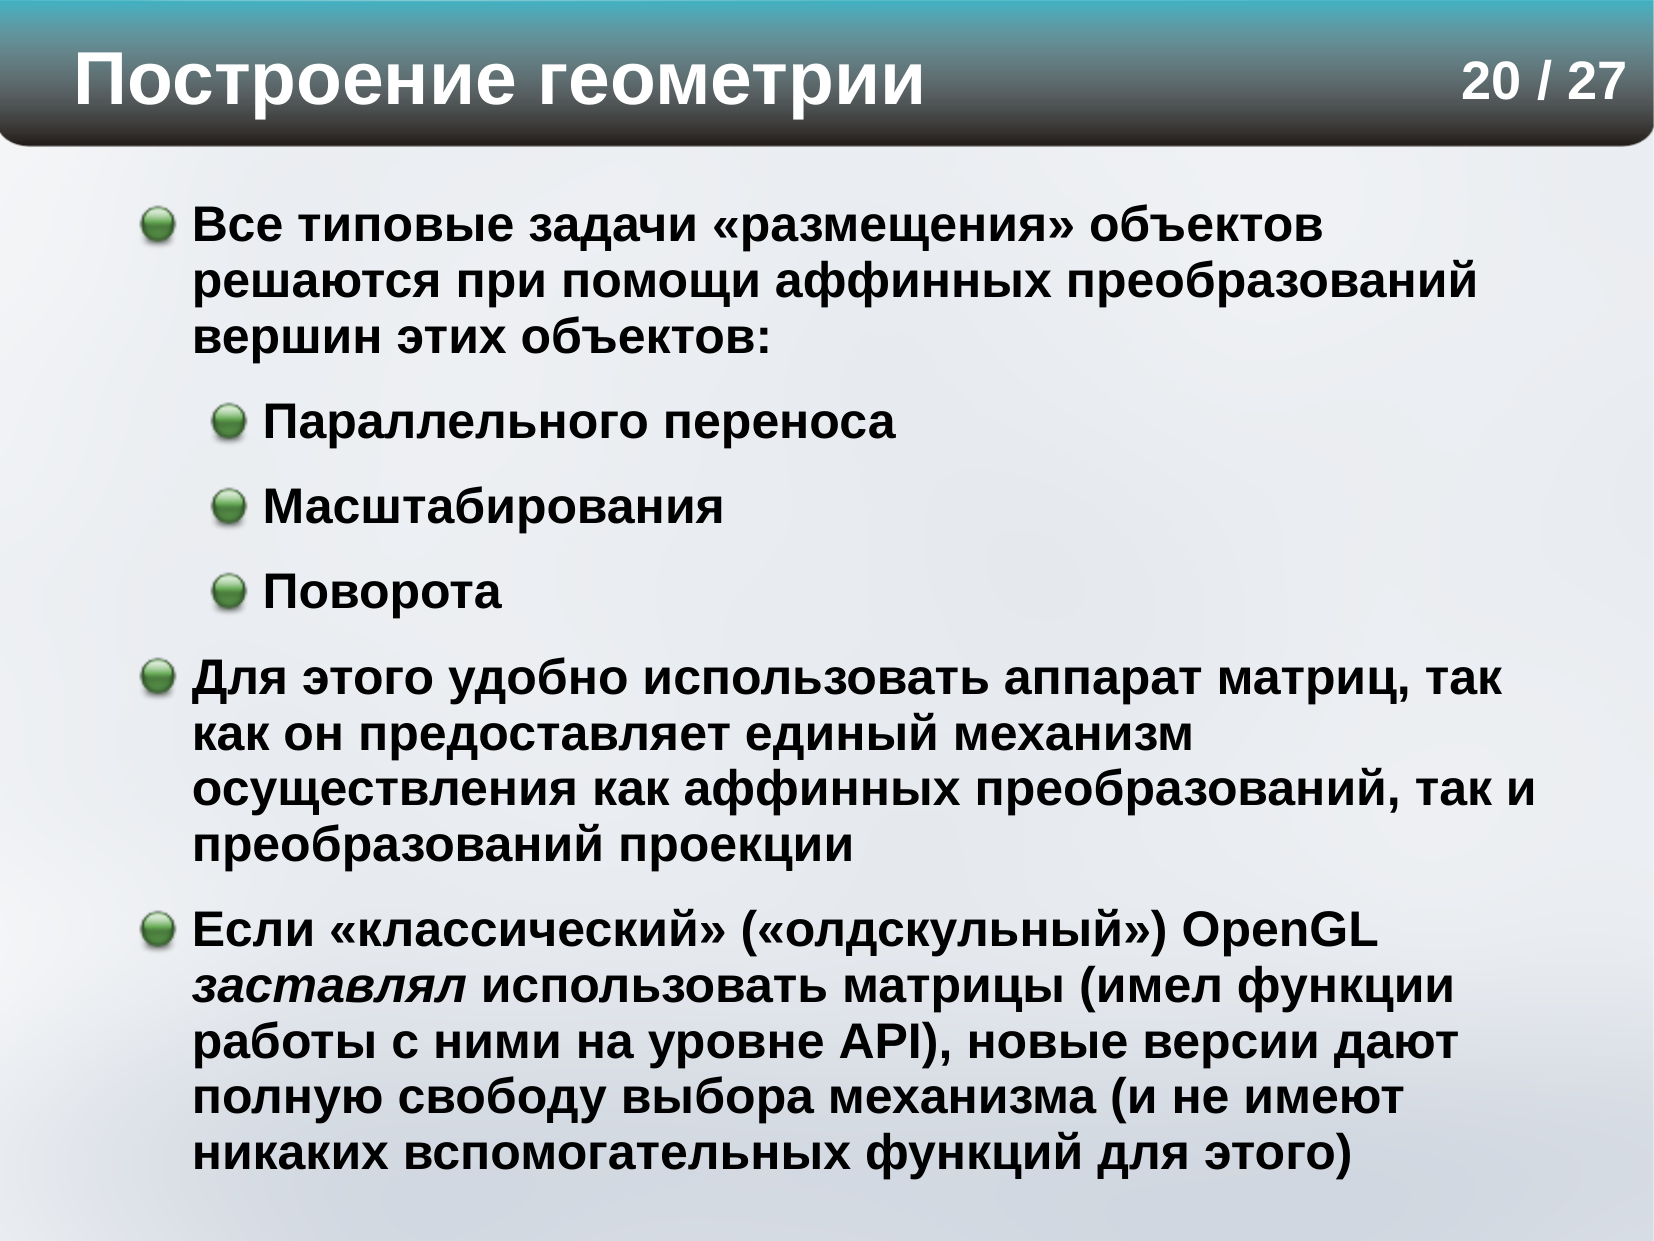

Построение геометрии
Все типовые задачи «размещения» объектов решаются при помощи аффинных преобразований вершин этих объектов:
Параллельного переноса
Масштабирования
Поворота
Для этого удобно использовать аппарат матриц, так как он предоставляет единый механизм осуществления как аффинных преобразований, так и преобразований проекции
Если «классический» («олдскульный») OpenGL заставлял использовать матрицы (имел функции работы с ними на уровне API), новые версии дают полную свободу выбора механизма (и не имеют никаких вспомогательных функций для этого)